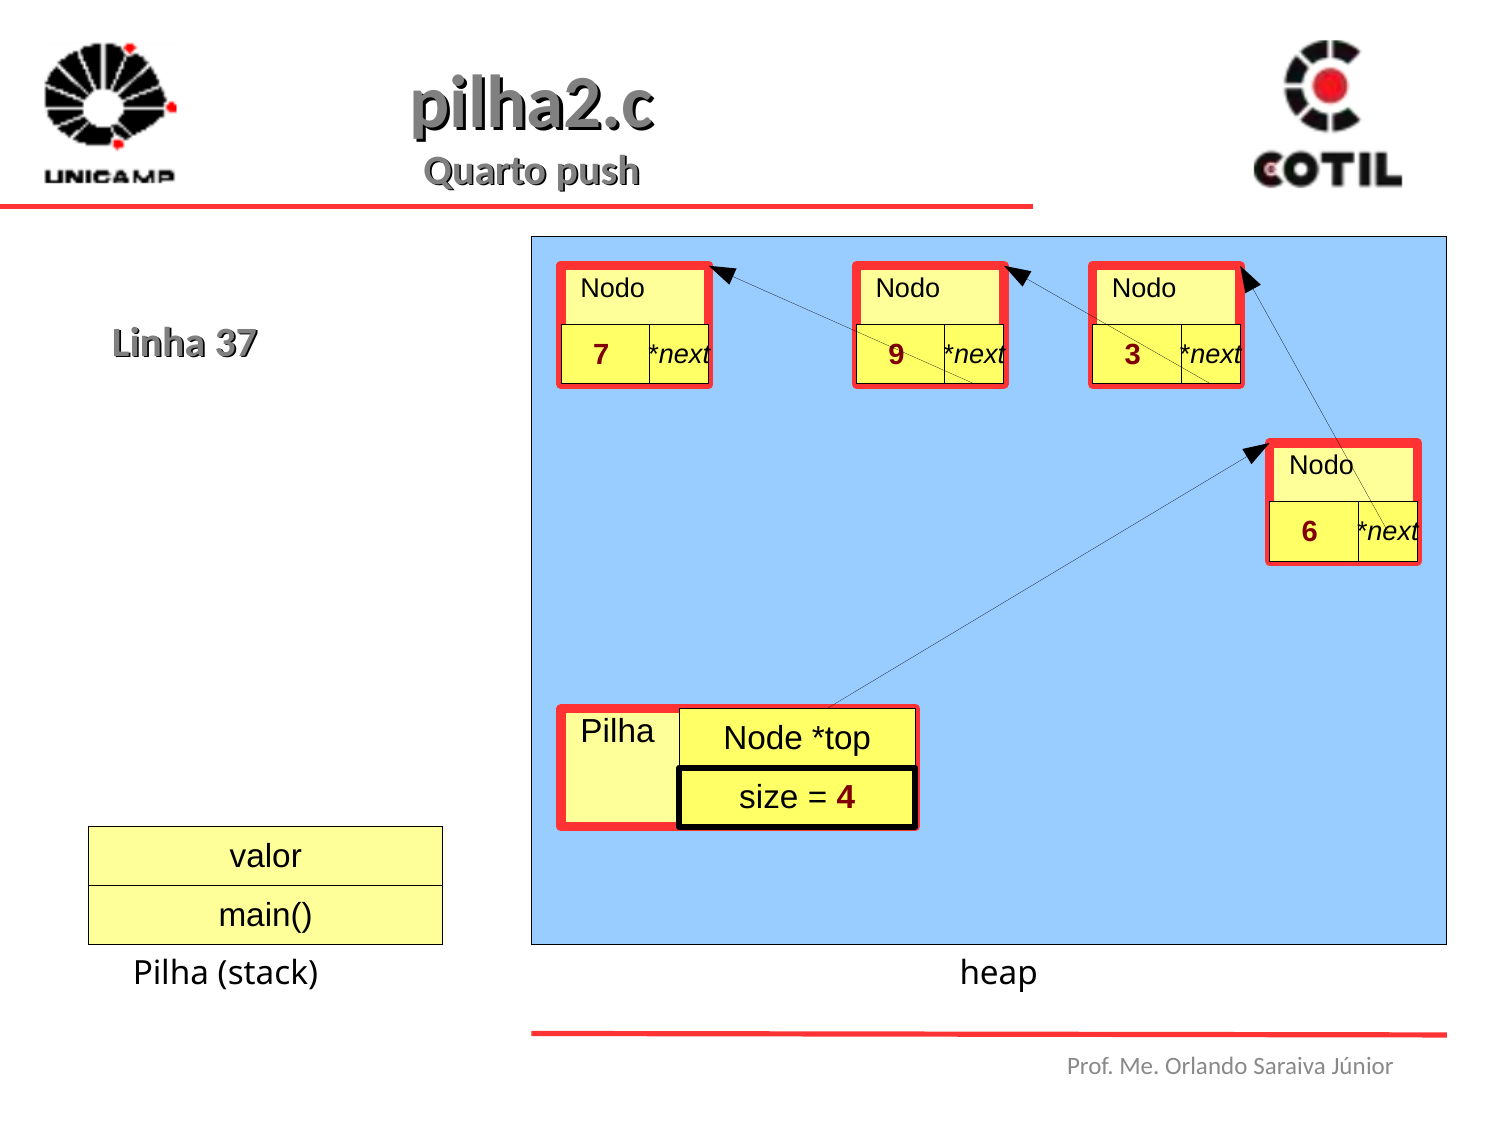

# pilha2.c Quarto push
Nodo
7
*next
Nodo
7
*next
Nodo
9
*next
Nodo
3
*next
Linha 37
Nodo
6
*next
Pilha
Node *top
size = 4
valor
main()
heap
Pilha (stack)